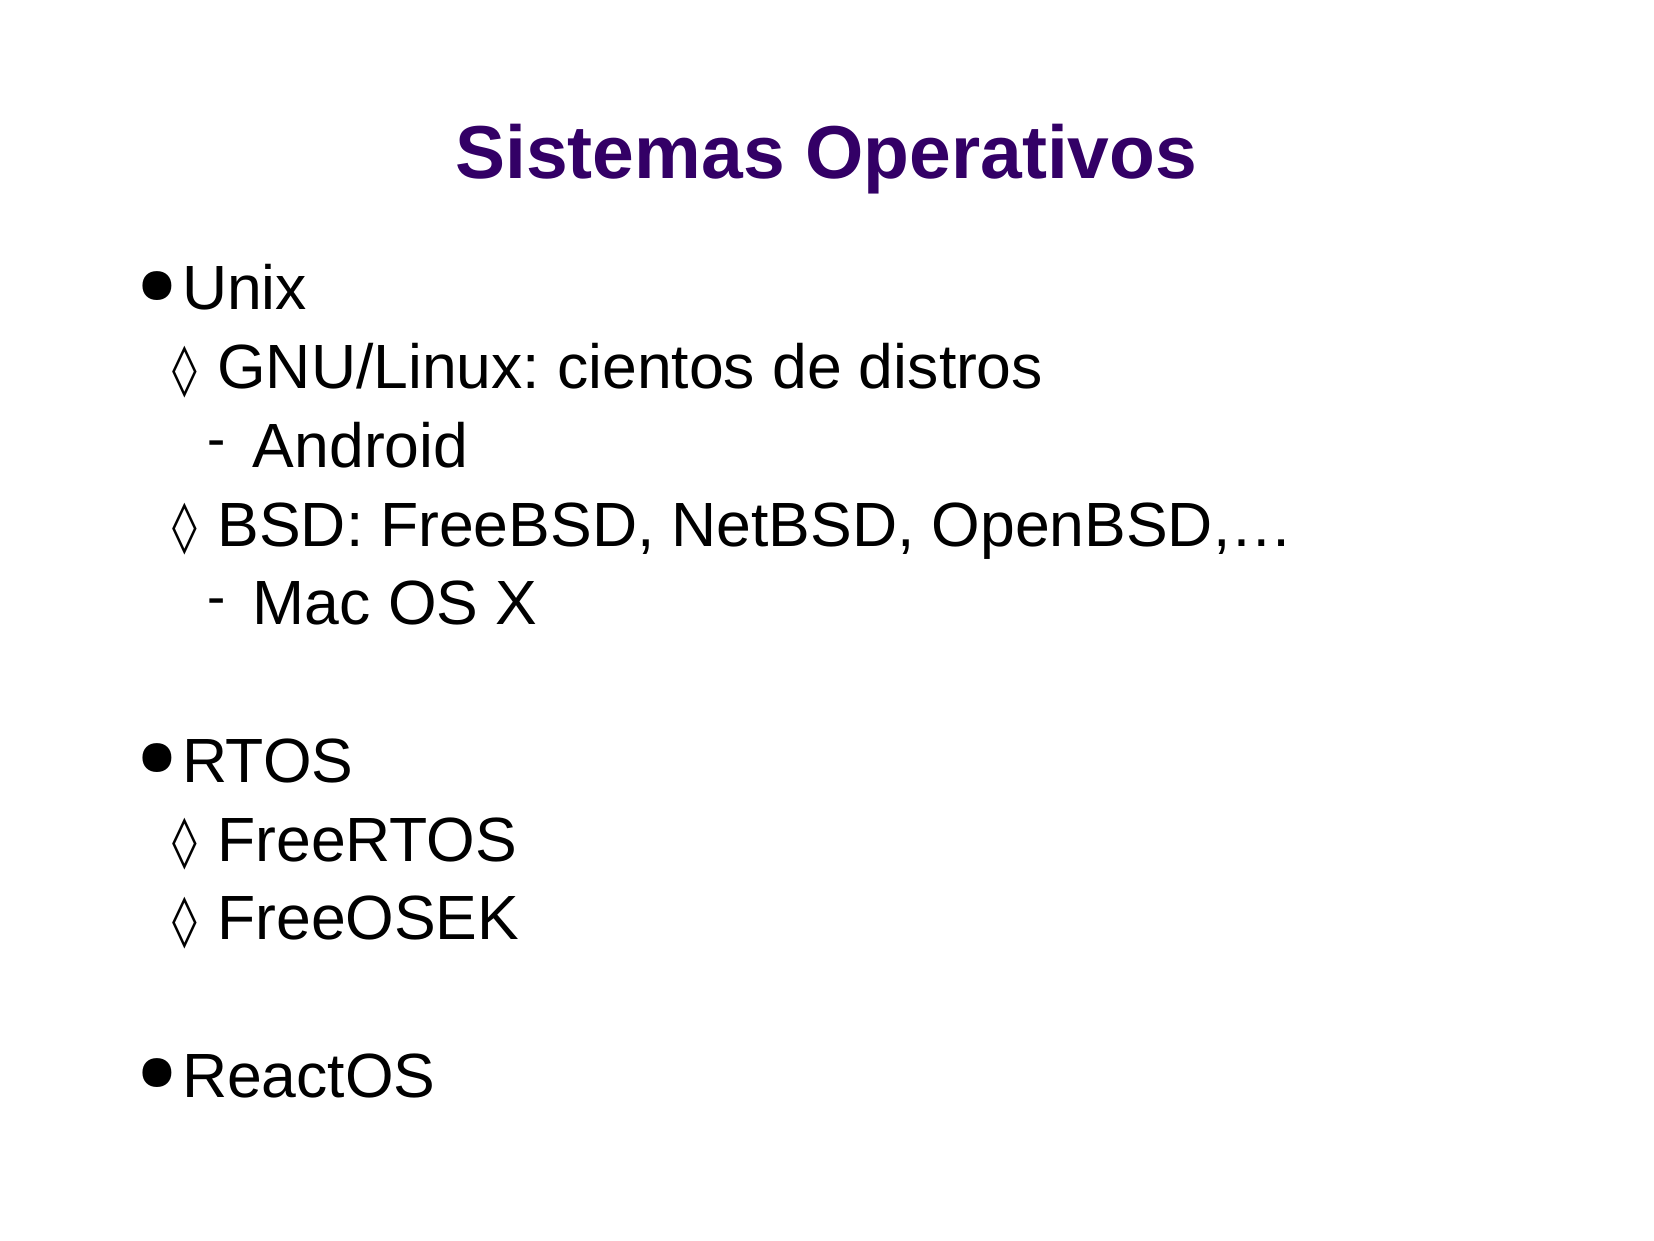

# Sistemas Operativos
Unix
GNU/Linux: cientos de distros
Android
BSD: FreeBSD, NetBSD, OpenBSD,…
Mac OS X
RTOS
FreeRTOS
FreeOSEK
ReactOS